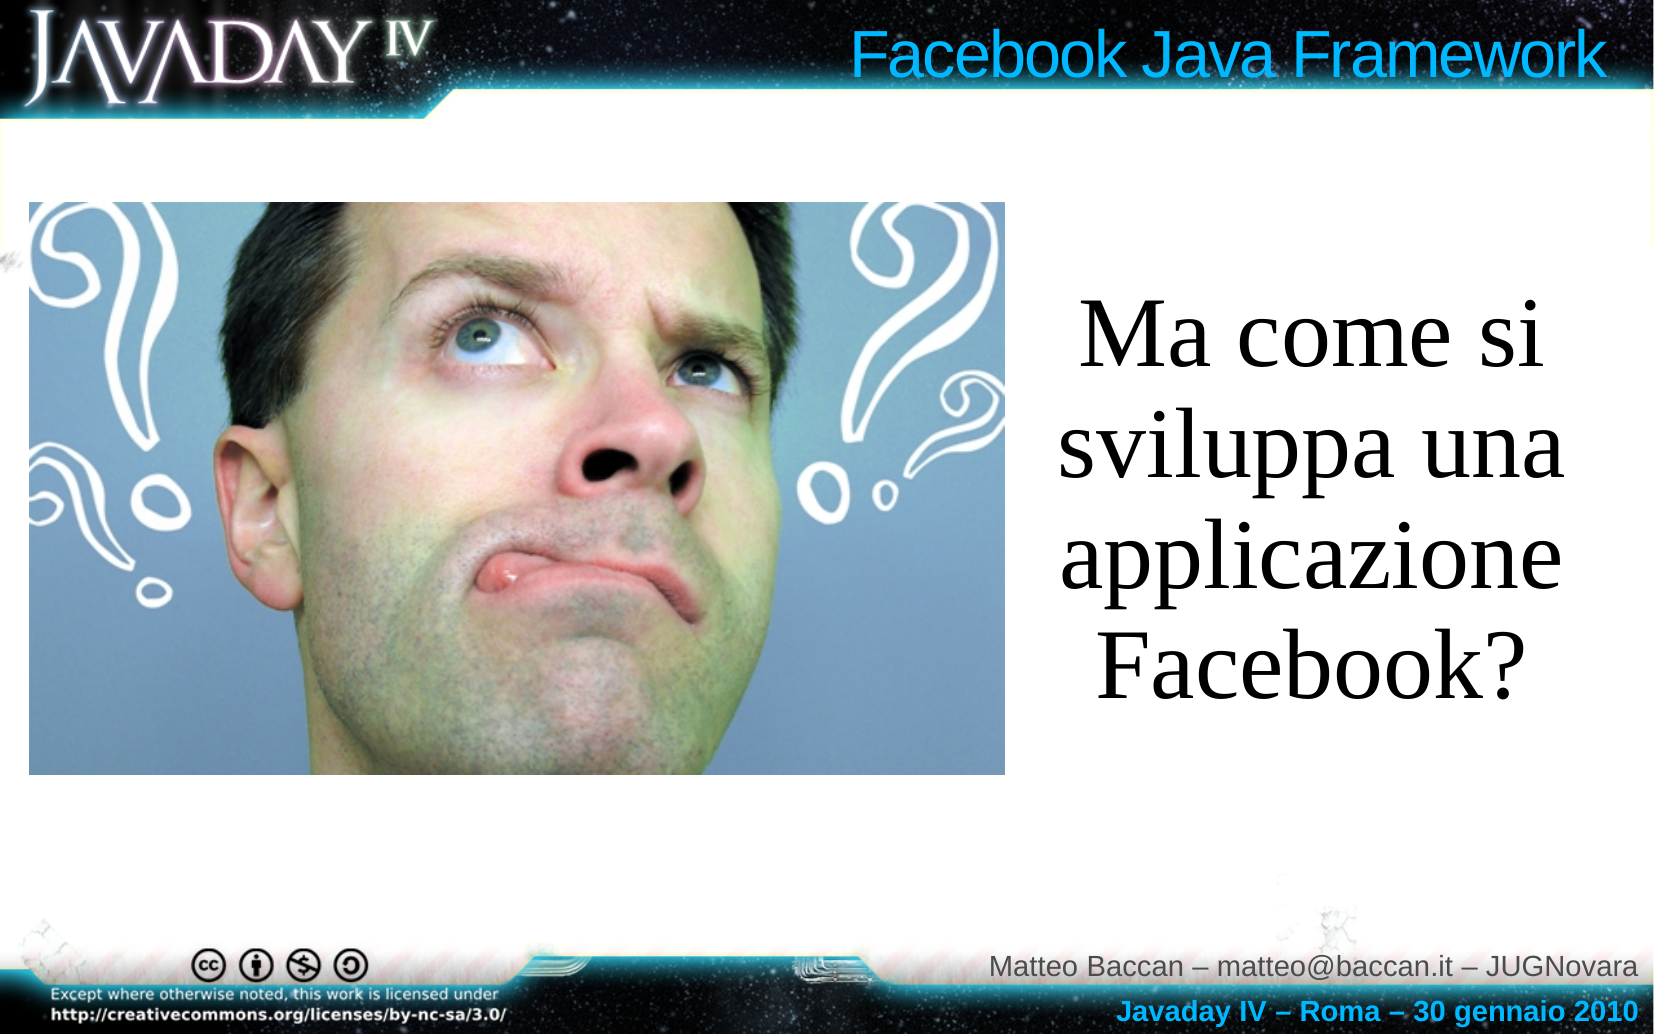

# Facebook Java Framework
Ma come si sviluppa una applicazione Facebook?